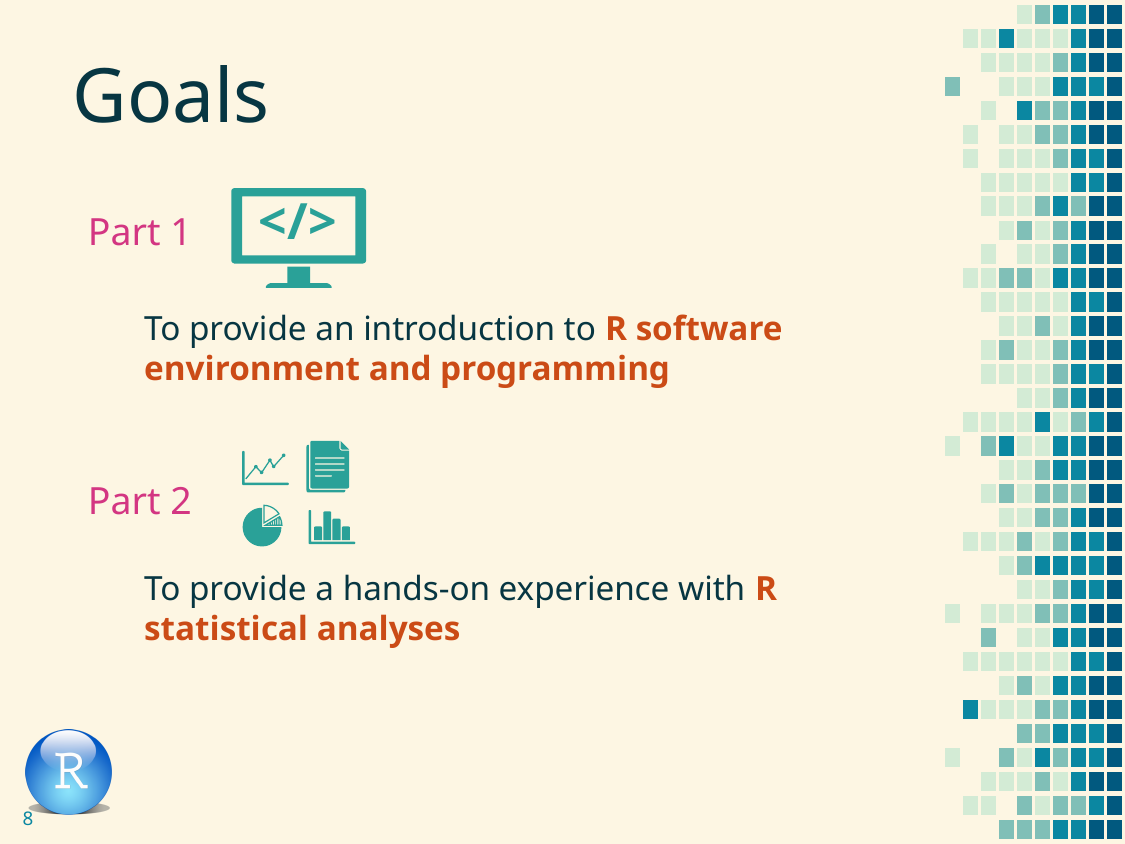

Goals
# Part 1
To provide an introduction to R software environment and programming
Part 2
To provide a hands-on experience with R statistical analyses
</>